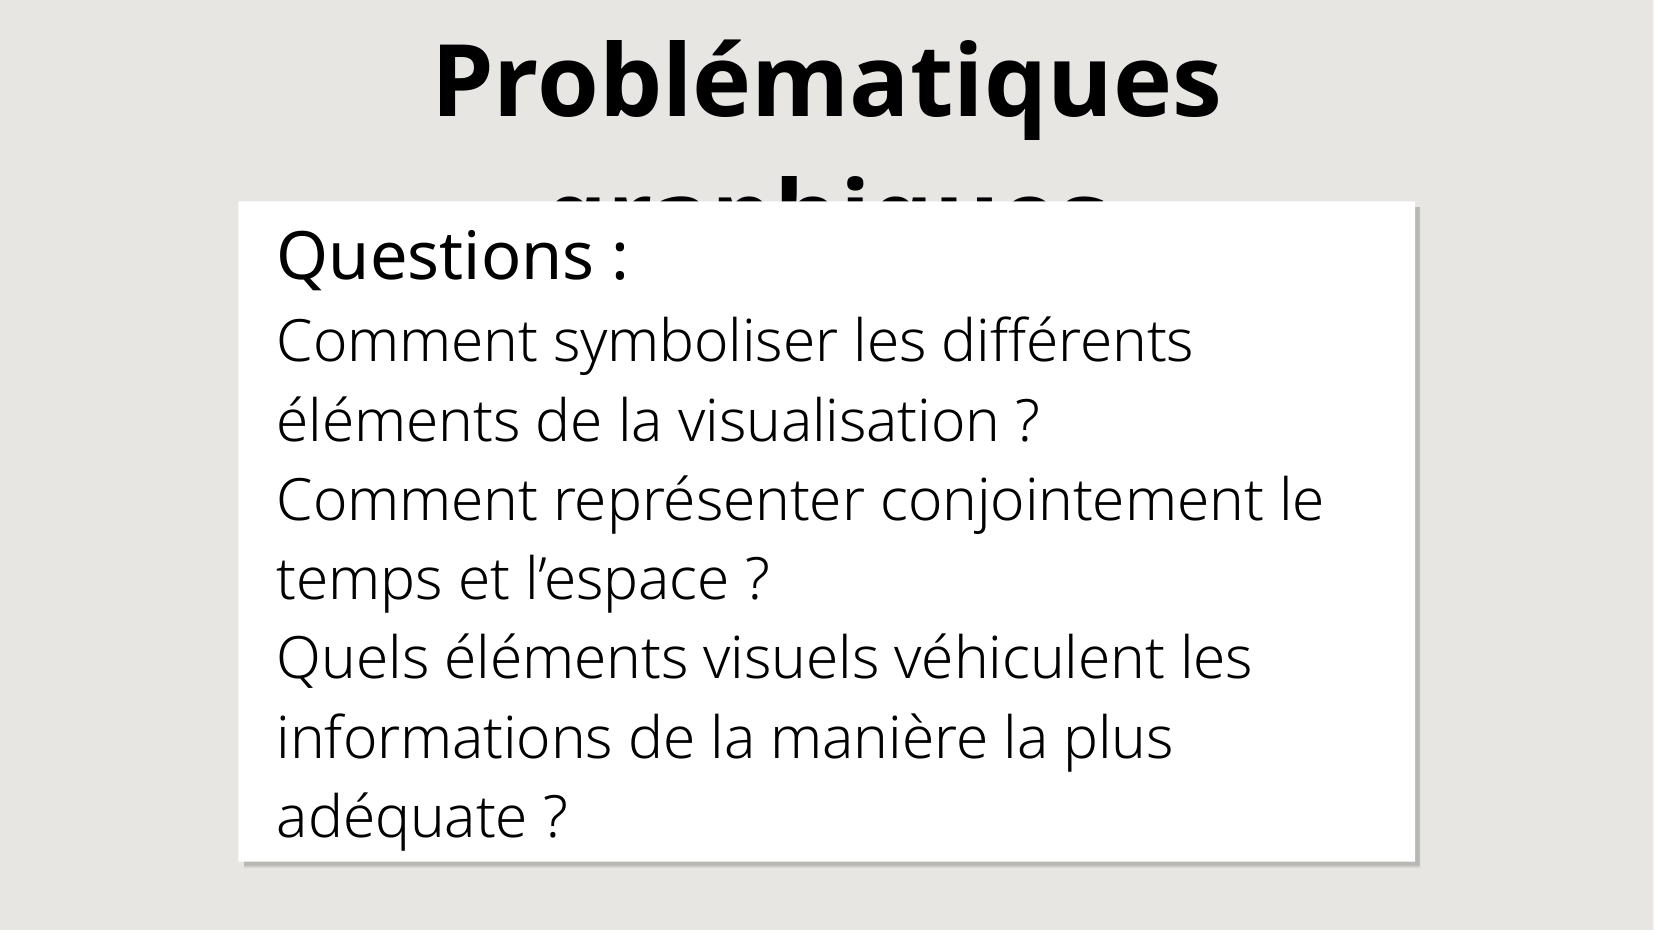

# Problématiques graphiques
Questions :
Comment symboliser les différents éléments de la visualisation ?
Comment représenter conjointement le temps et l’espace ?
Quels éléments visuels véhiculent les informations de la manière la plus adéquate ?